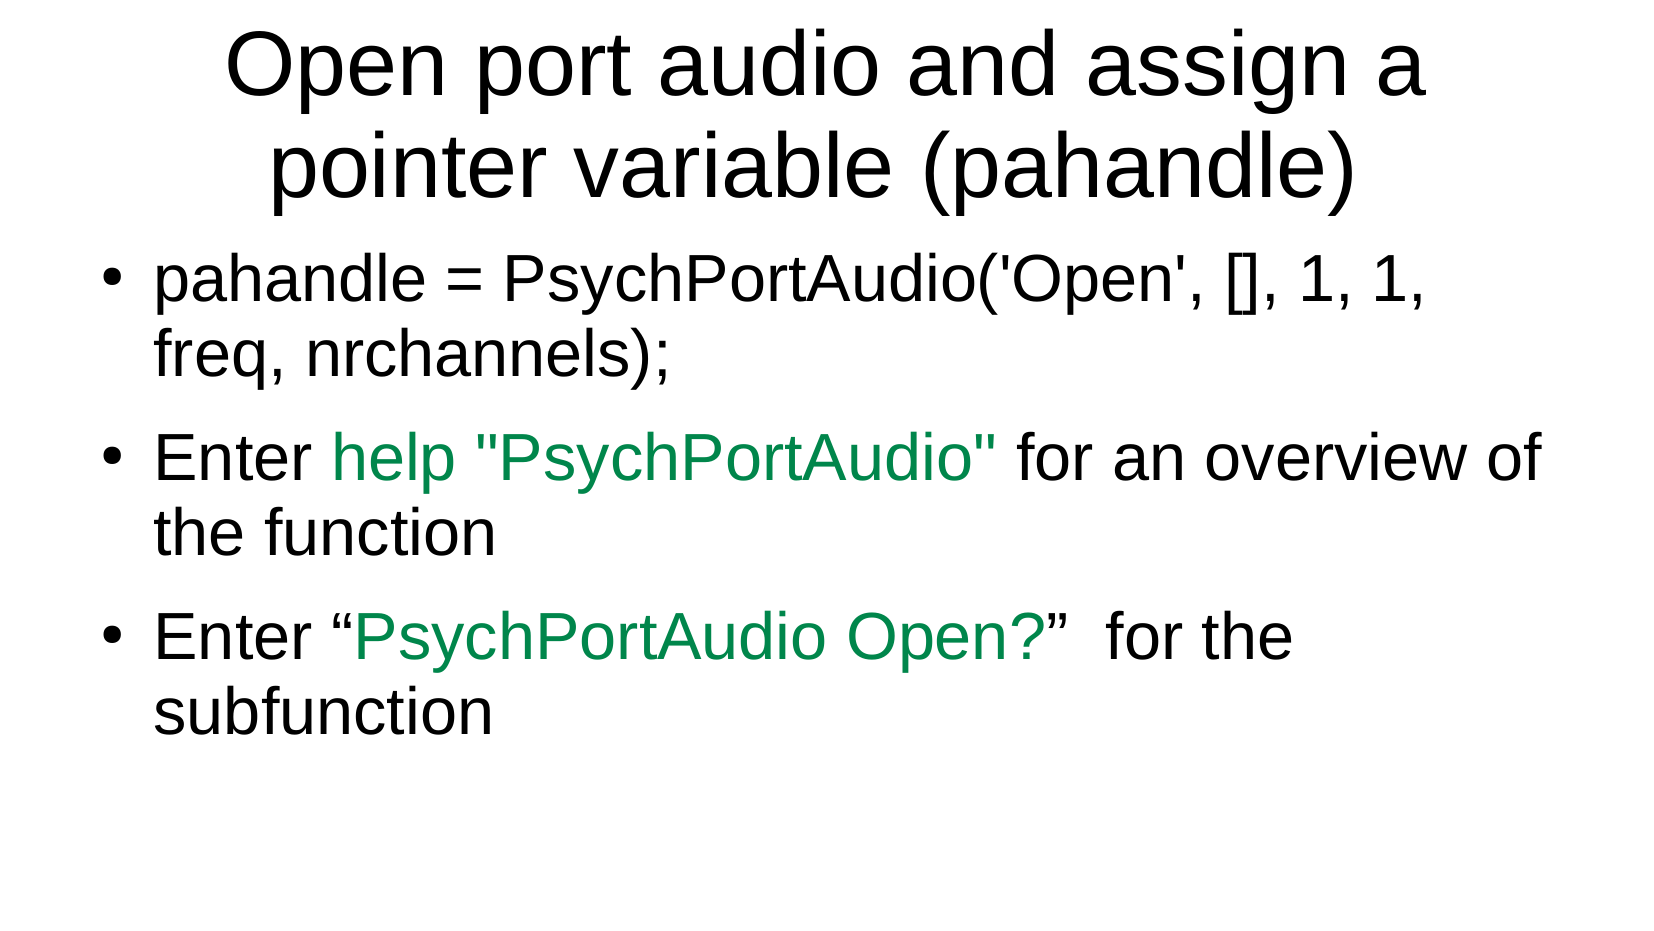

# Open port audio and assign a pointer variable (pahandle)
pahandle = PsychPortAudio('Open', [], 1, 1, freq, nrchannels);
Enter help "PsychPortAudio" for an overview of the function
Enter “PsychPortAudio Open?” for the subfunction